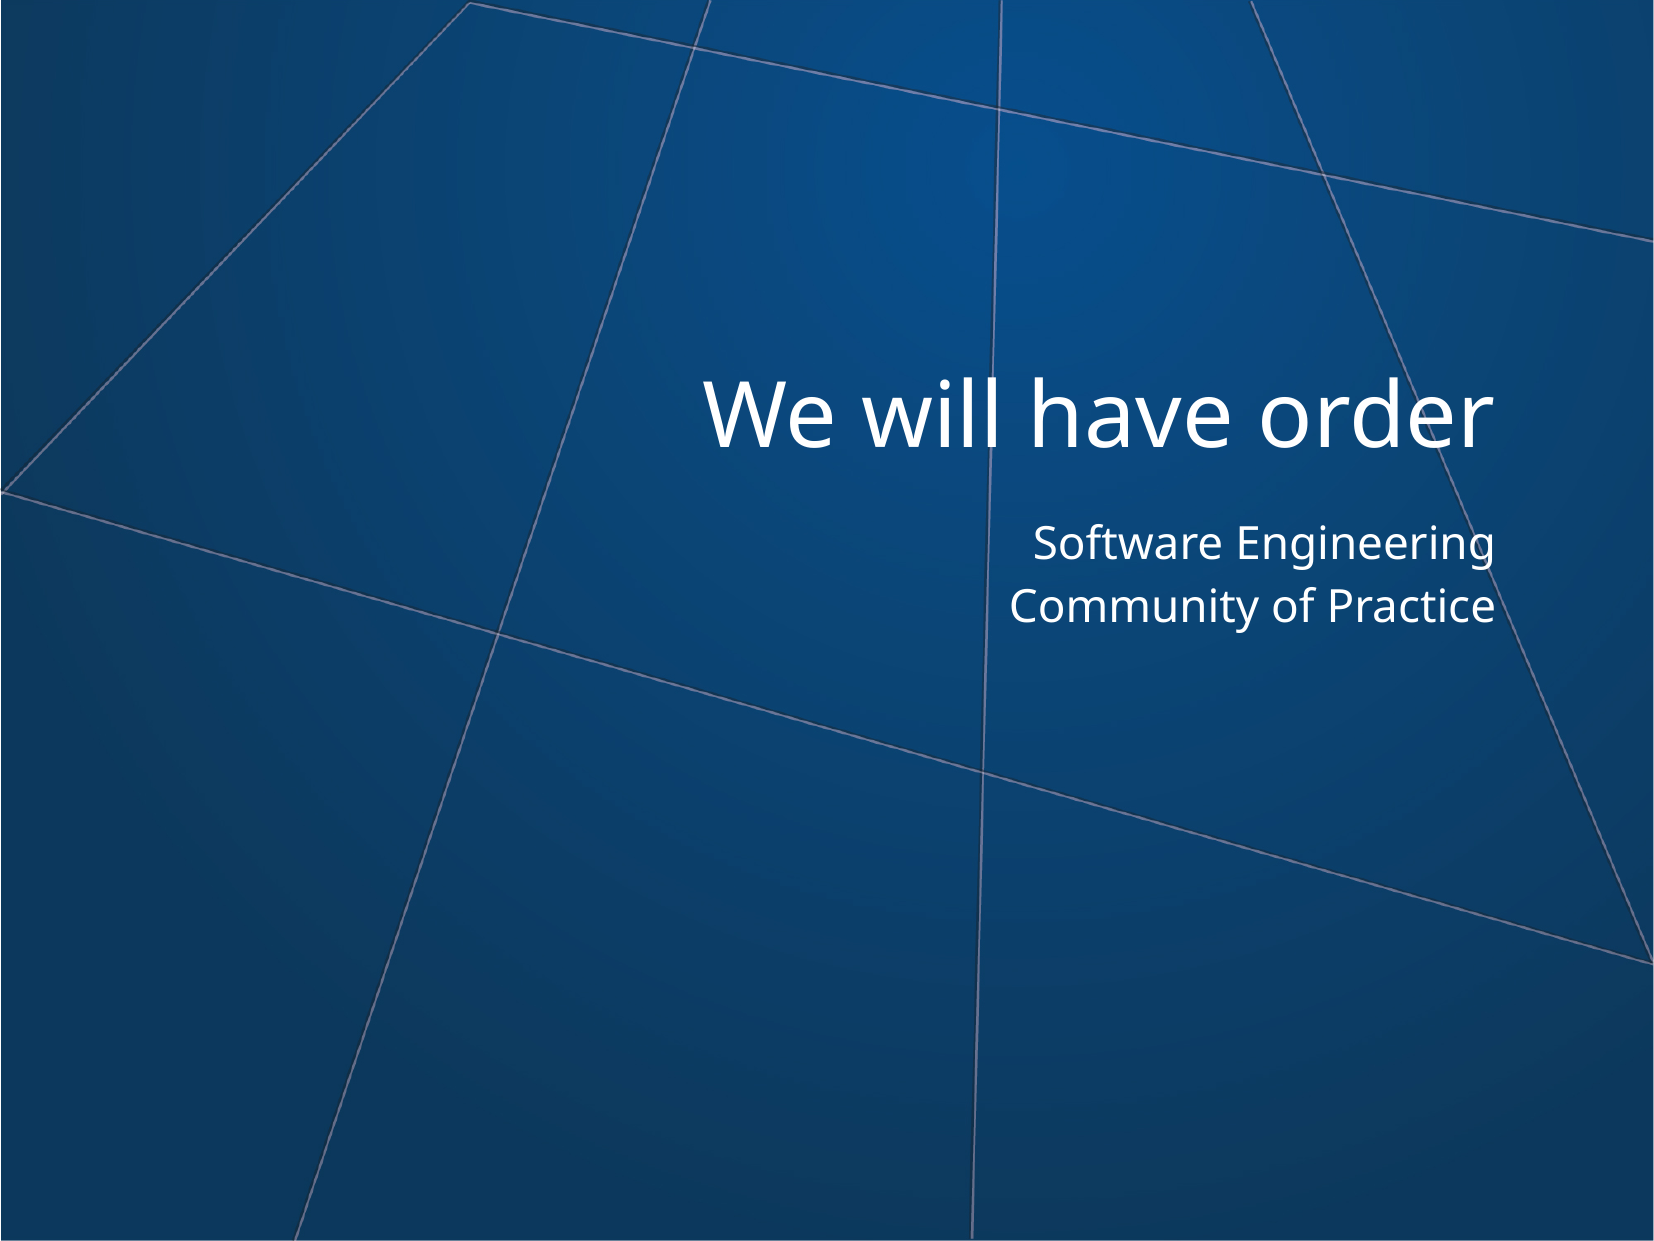

# We will have order
Software Engineering Community of Practice